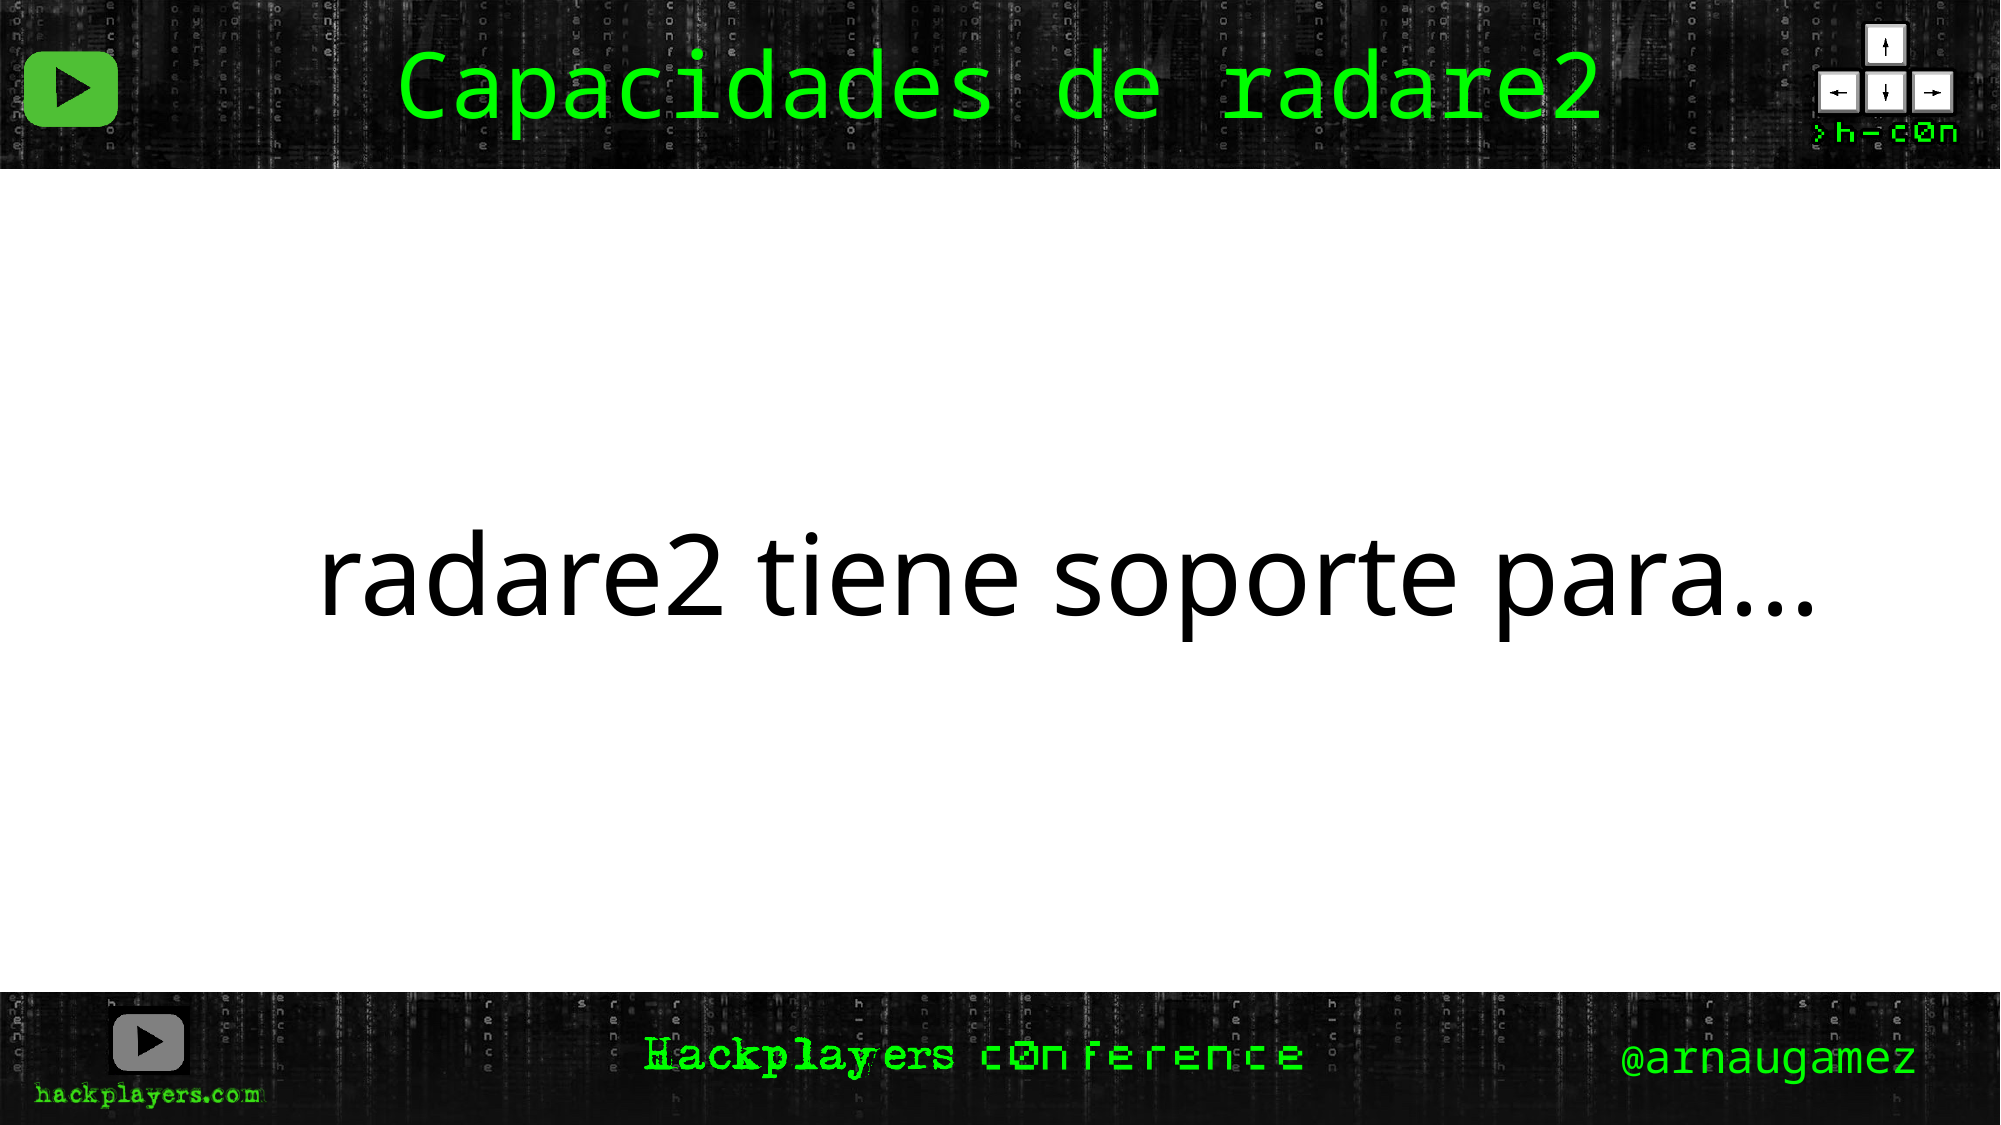

# Capacidades de radare2
radare2 tiene soporte para...